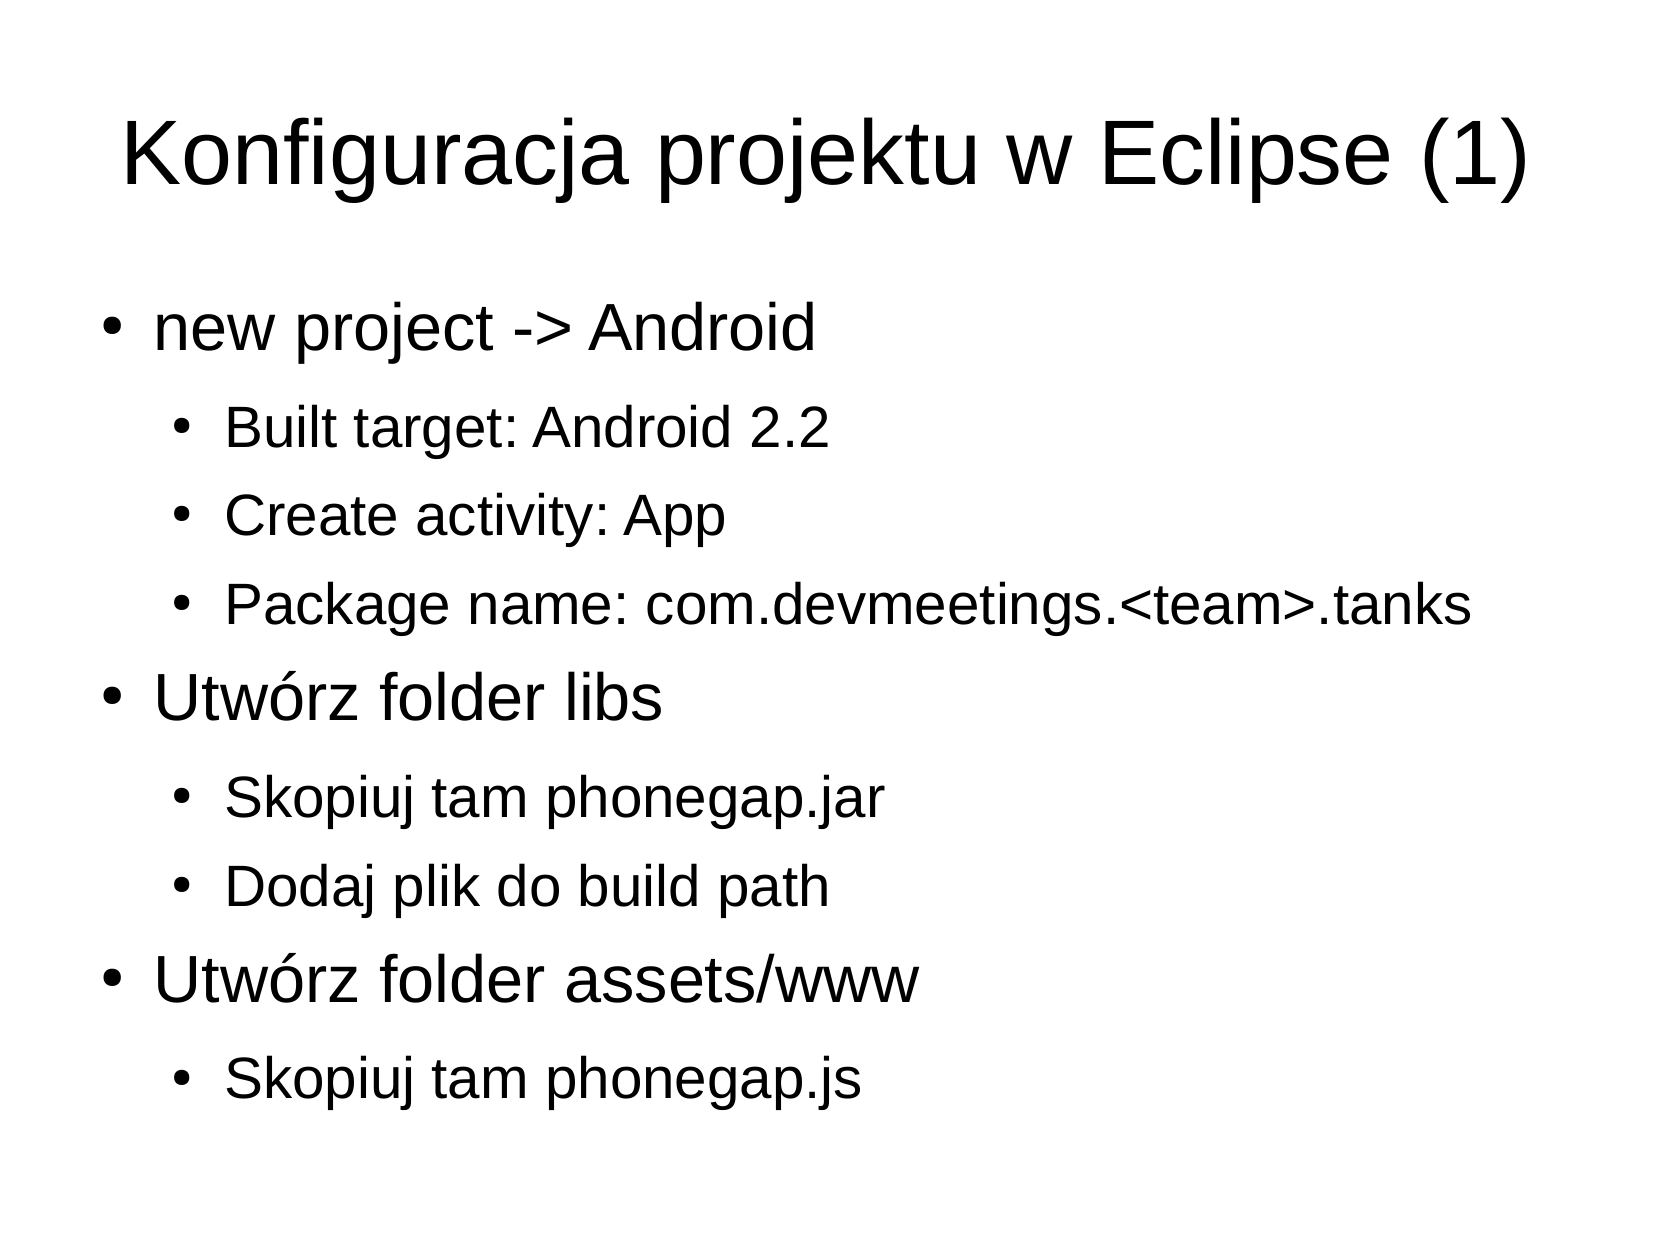

# Konfiguracja projektu w Eclipse (1)
new project -> Android
Built target: Android 2.2
Create activity: App
Package name: com.devmeetings.<team>.tanks
Utwórz folder libs
Skopiuj tam phonegap.jar
Dodaj plik do build path
Utwórz folder assets/www
Skopiuj tam phonegap.js